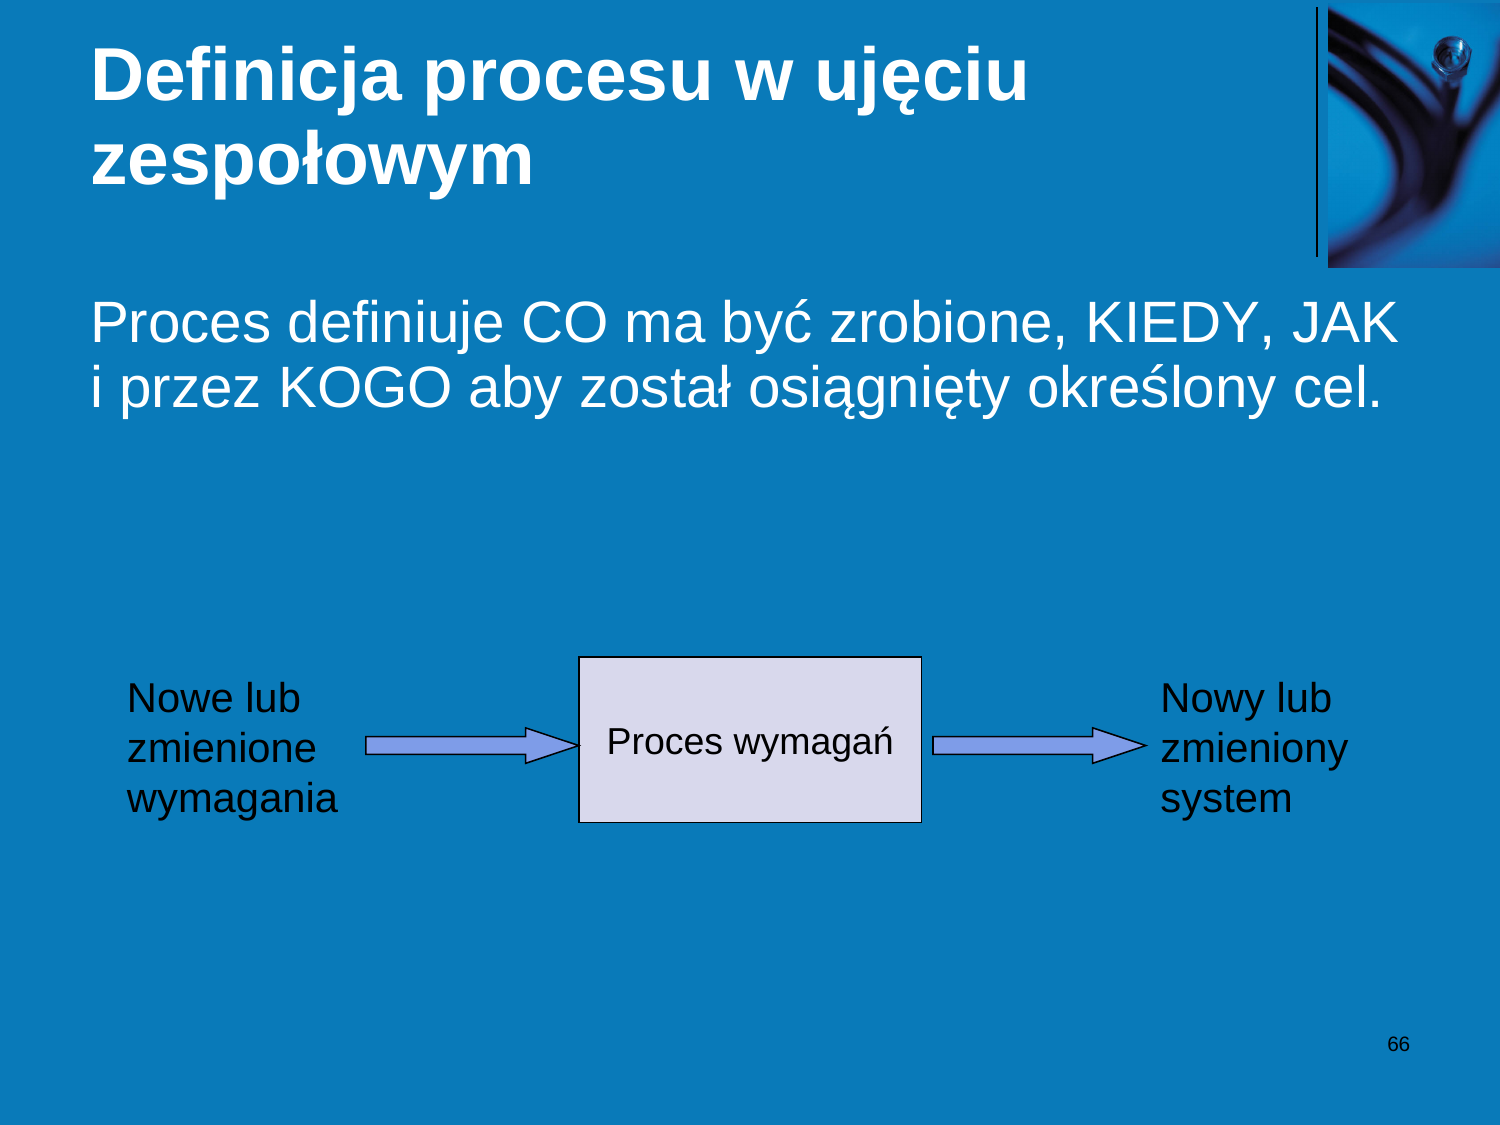

# Definicja procesu w ujęciu zespołowym
Proces definiuje CO ma być zrobione, KIEDY, JAK i przez KOGO aby został osiągnięty określony cel.
Proces wymagań
Nowe lub zmienione wymagania
Nowy lub zmieniony
system
66